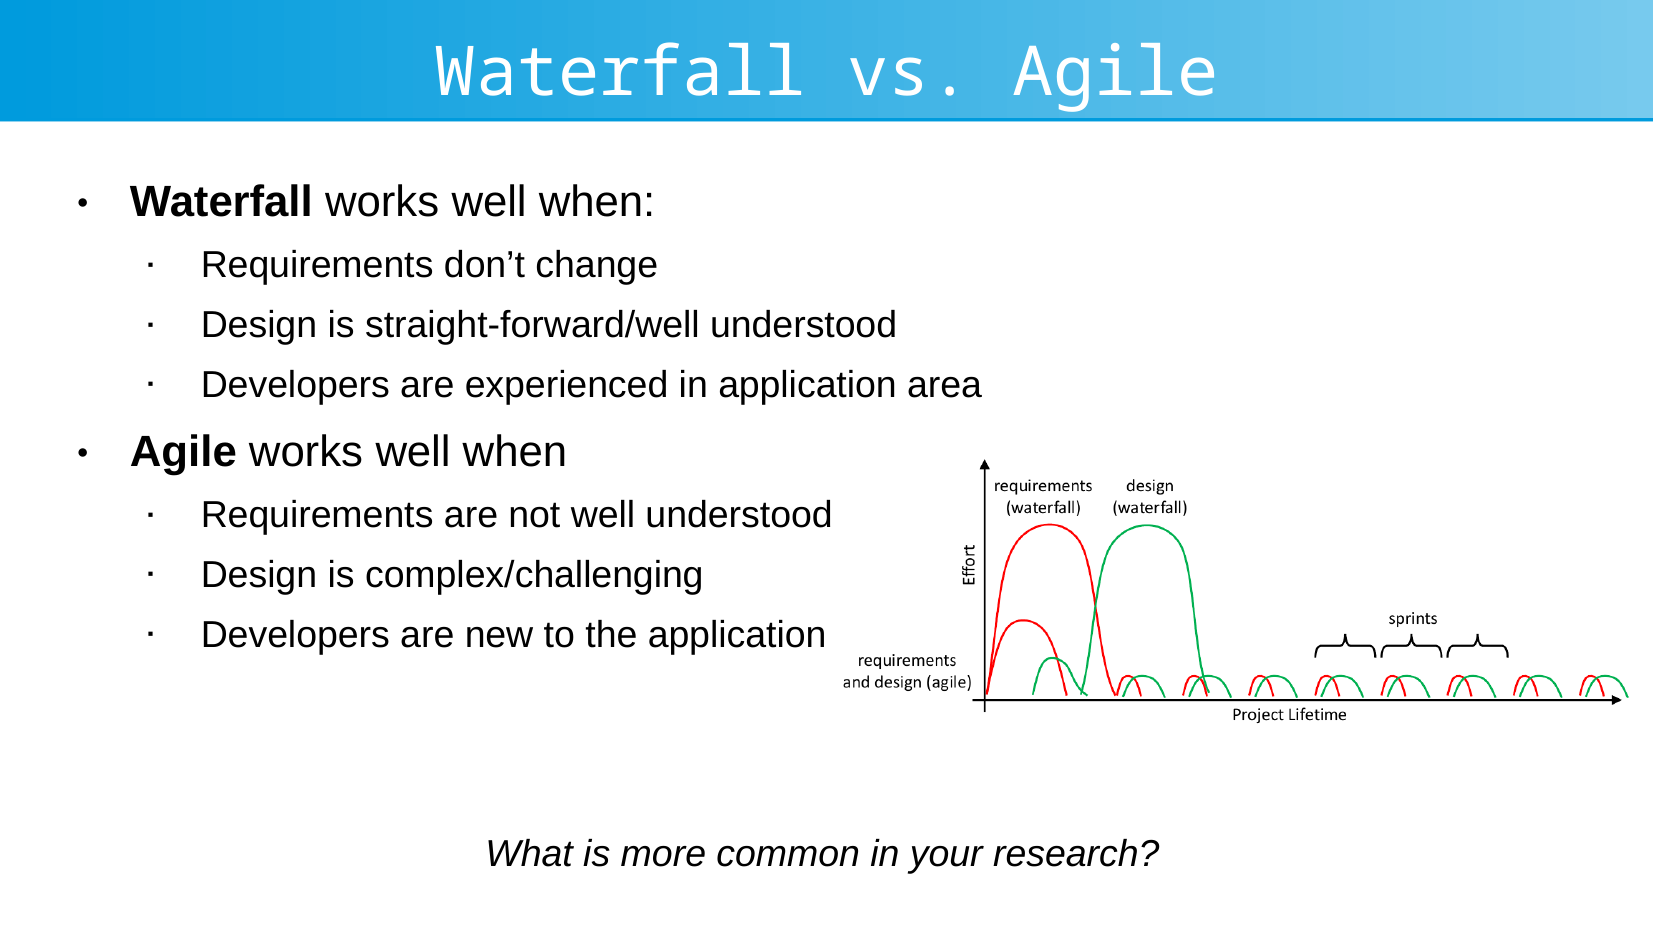

# Waterfall vs. Agile
Waterfall works well when:
Requirements don’t change
Design is straight-forward/well understood
Developers are experienced in application area
Agile works well when
Requirements are not well understood
Design is complex/challenging
Developers are new to the application
What is more common in your research?
Which scenario is more common in your research?
18